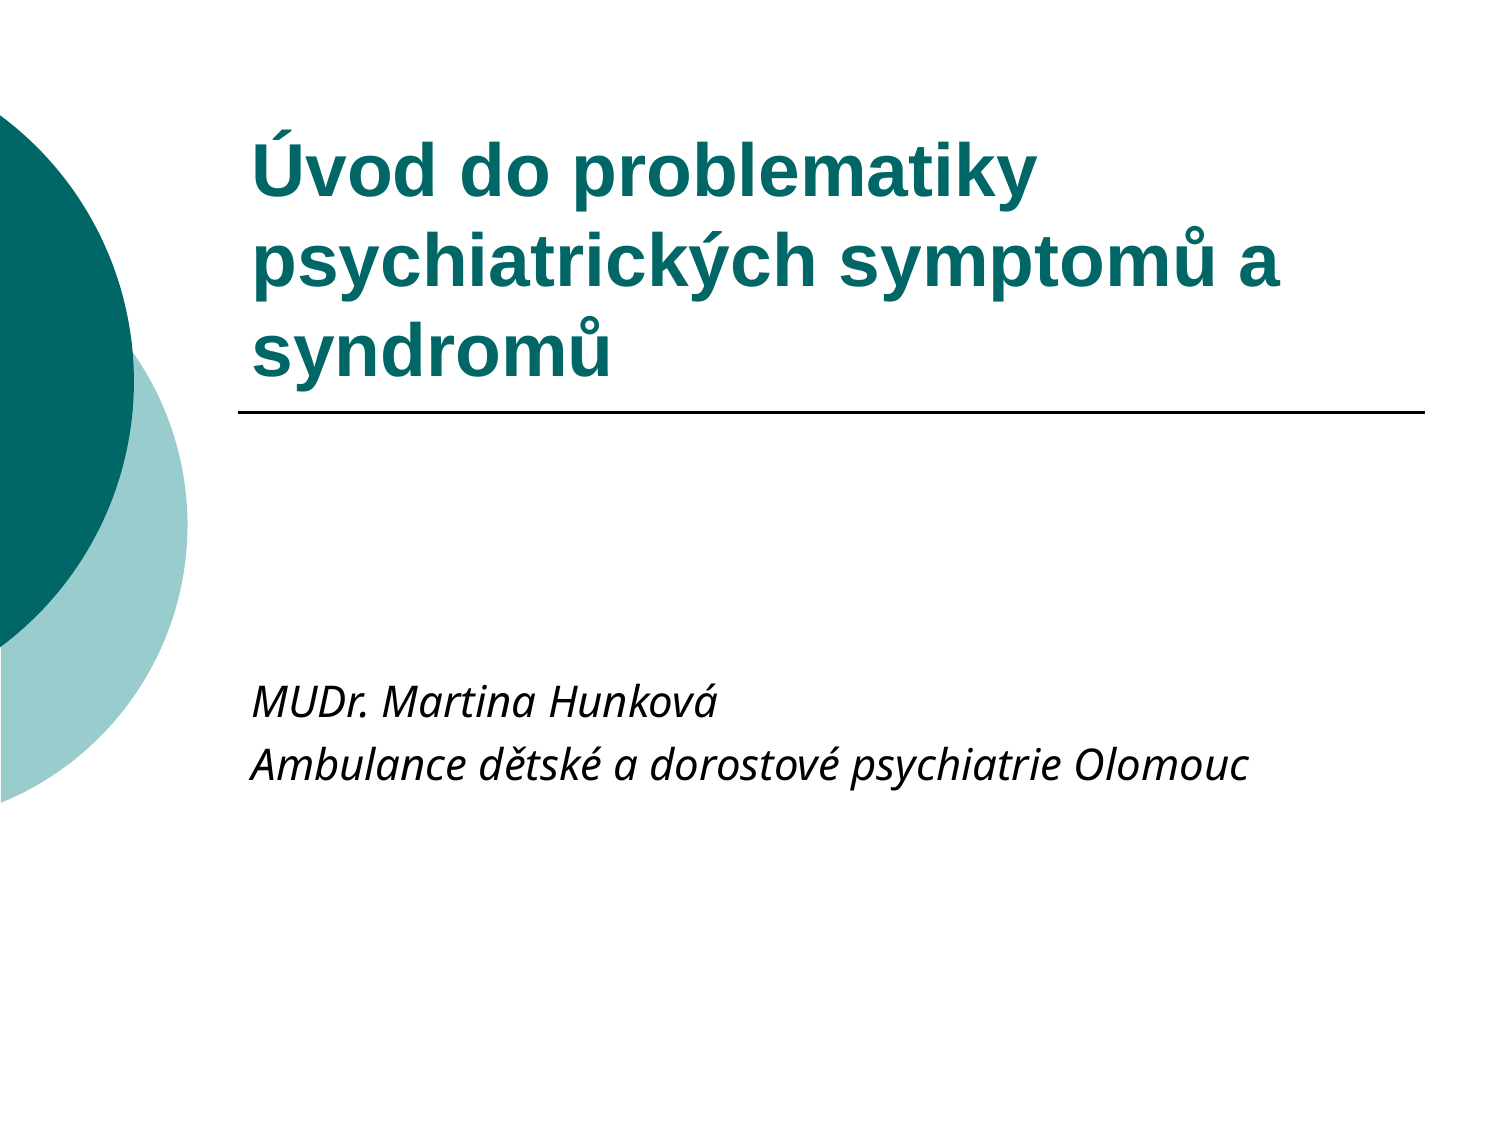

# Úvod do problematiky psychiatrických symptomů a syndromů
MUDr. Martina Hunková
Ambulance dětské a dorostové psychiatrie Olomouc